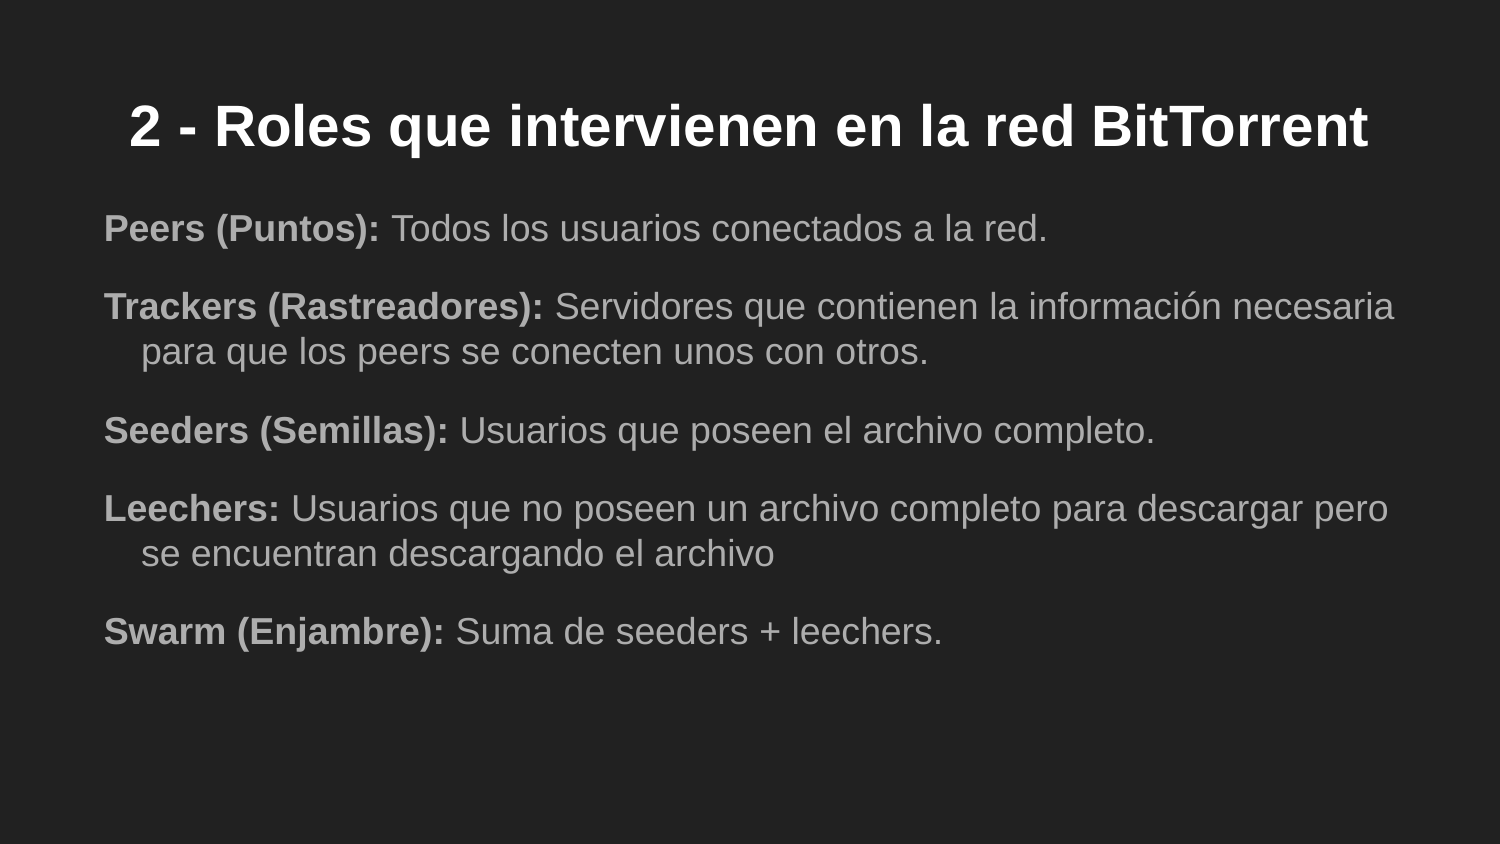

# 2 - Roles que intervienen en la red BitTorrent
Peers (Puntos): Todos los usuarios conectados a la red.
Trackers (Rastreadores): Servidores que contienen la información necesaria para que los peers se conecten unos con otros.
Seeders (Semillas): Usuarios que poseen el archivo completo.
Leechers: Usuarios que no poseen un archivo completo para descargar pero se encuentran descargando el archivo
Swarm (Enjambre): Suma de seeders + leechers.